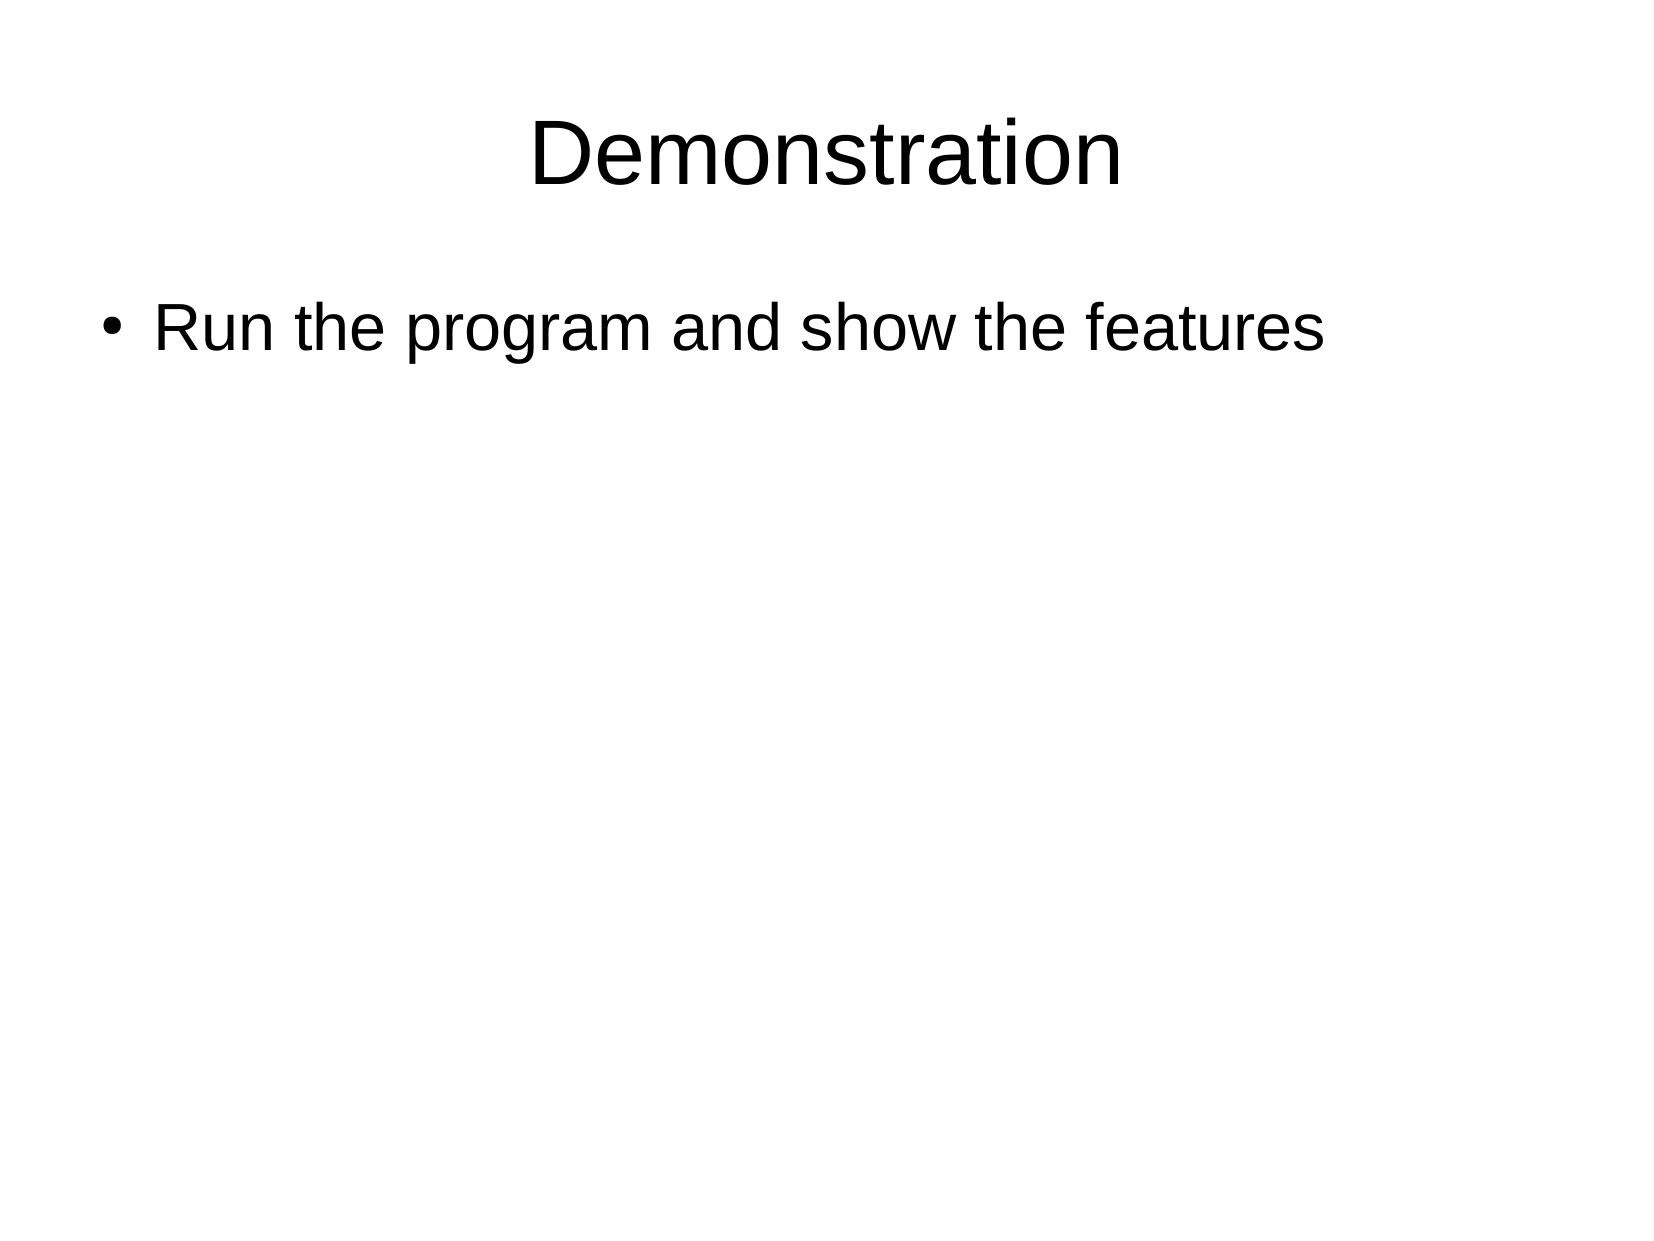

# Demonstration
Run the program and show the features